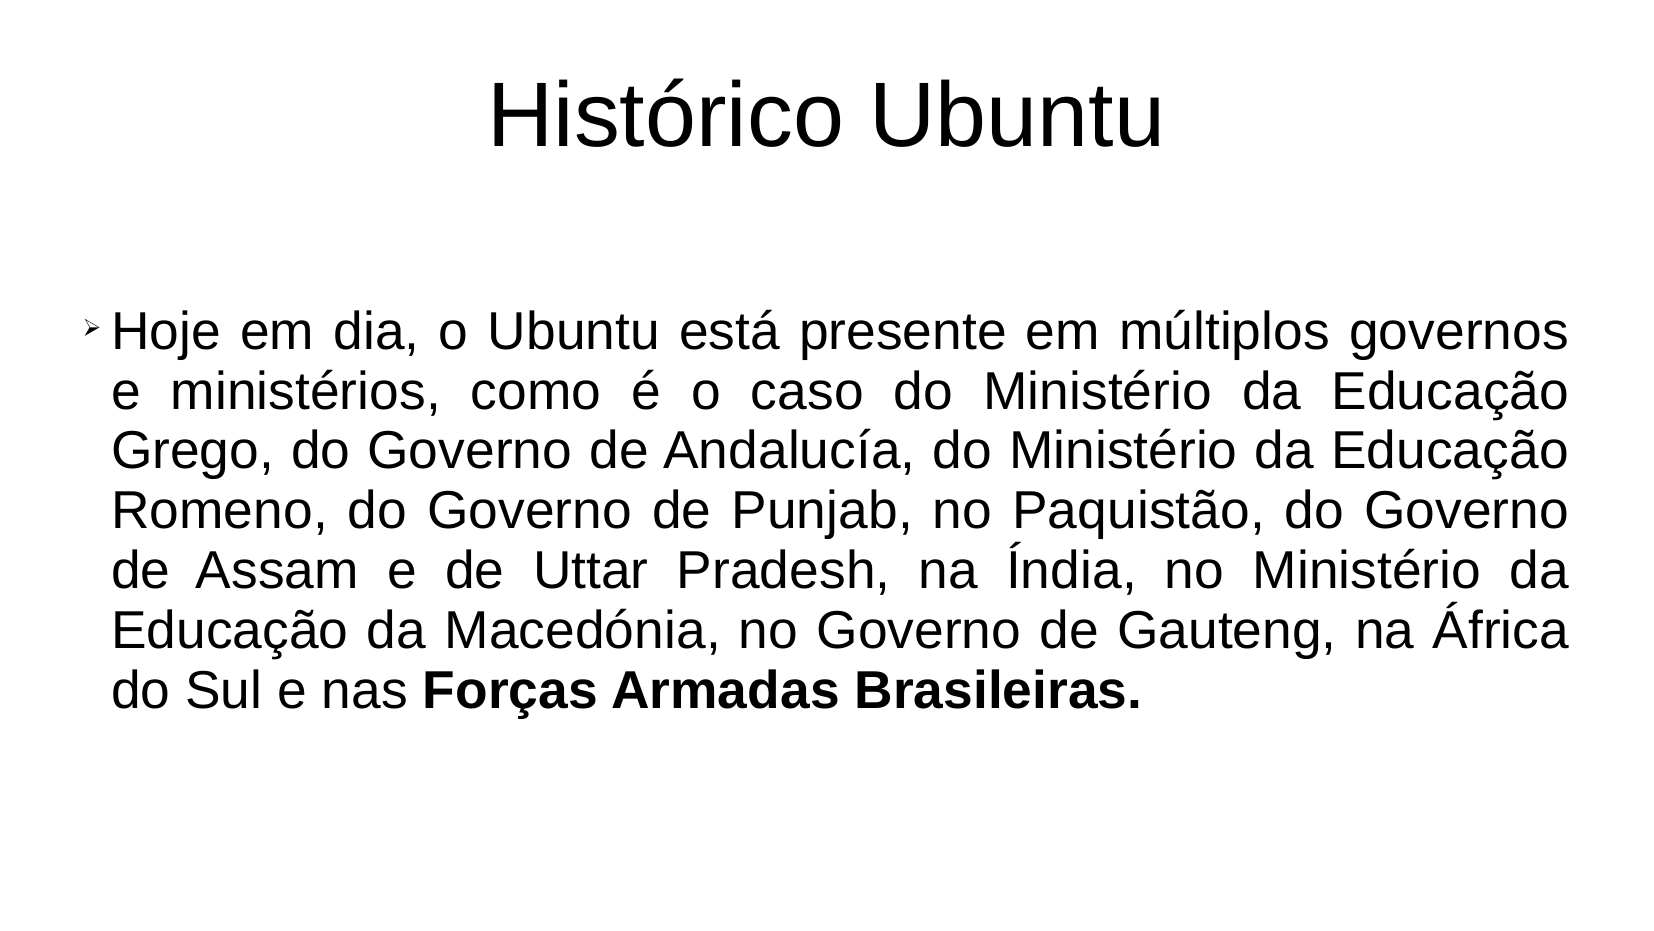

# Histórico Ubuntu
Hoje em dia, o Ubuntu está presente em múltiplos governos e ministérios, como é o caso do Ministério da Educação Grego, do Governo de Andalucía, do Ministério da Educação Romeno, do Governo de Punjab, no Paquistão, do Governo de Assam e de Uttar Pradesh, na Índia, no Ministério da Educação da Macedónia, no Governo de Gauteng, na África do Sul e nas Forças Armadas Brasileiras.